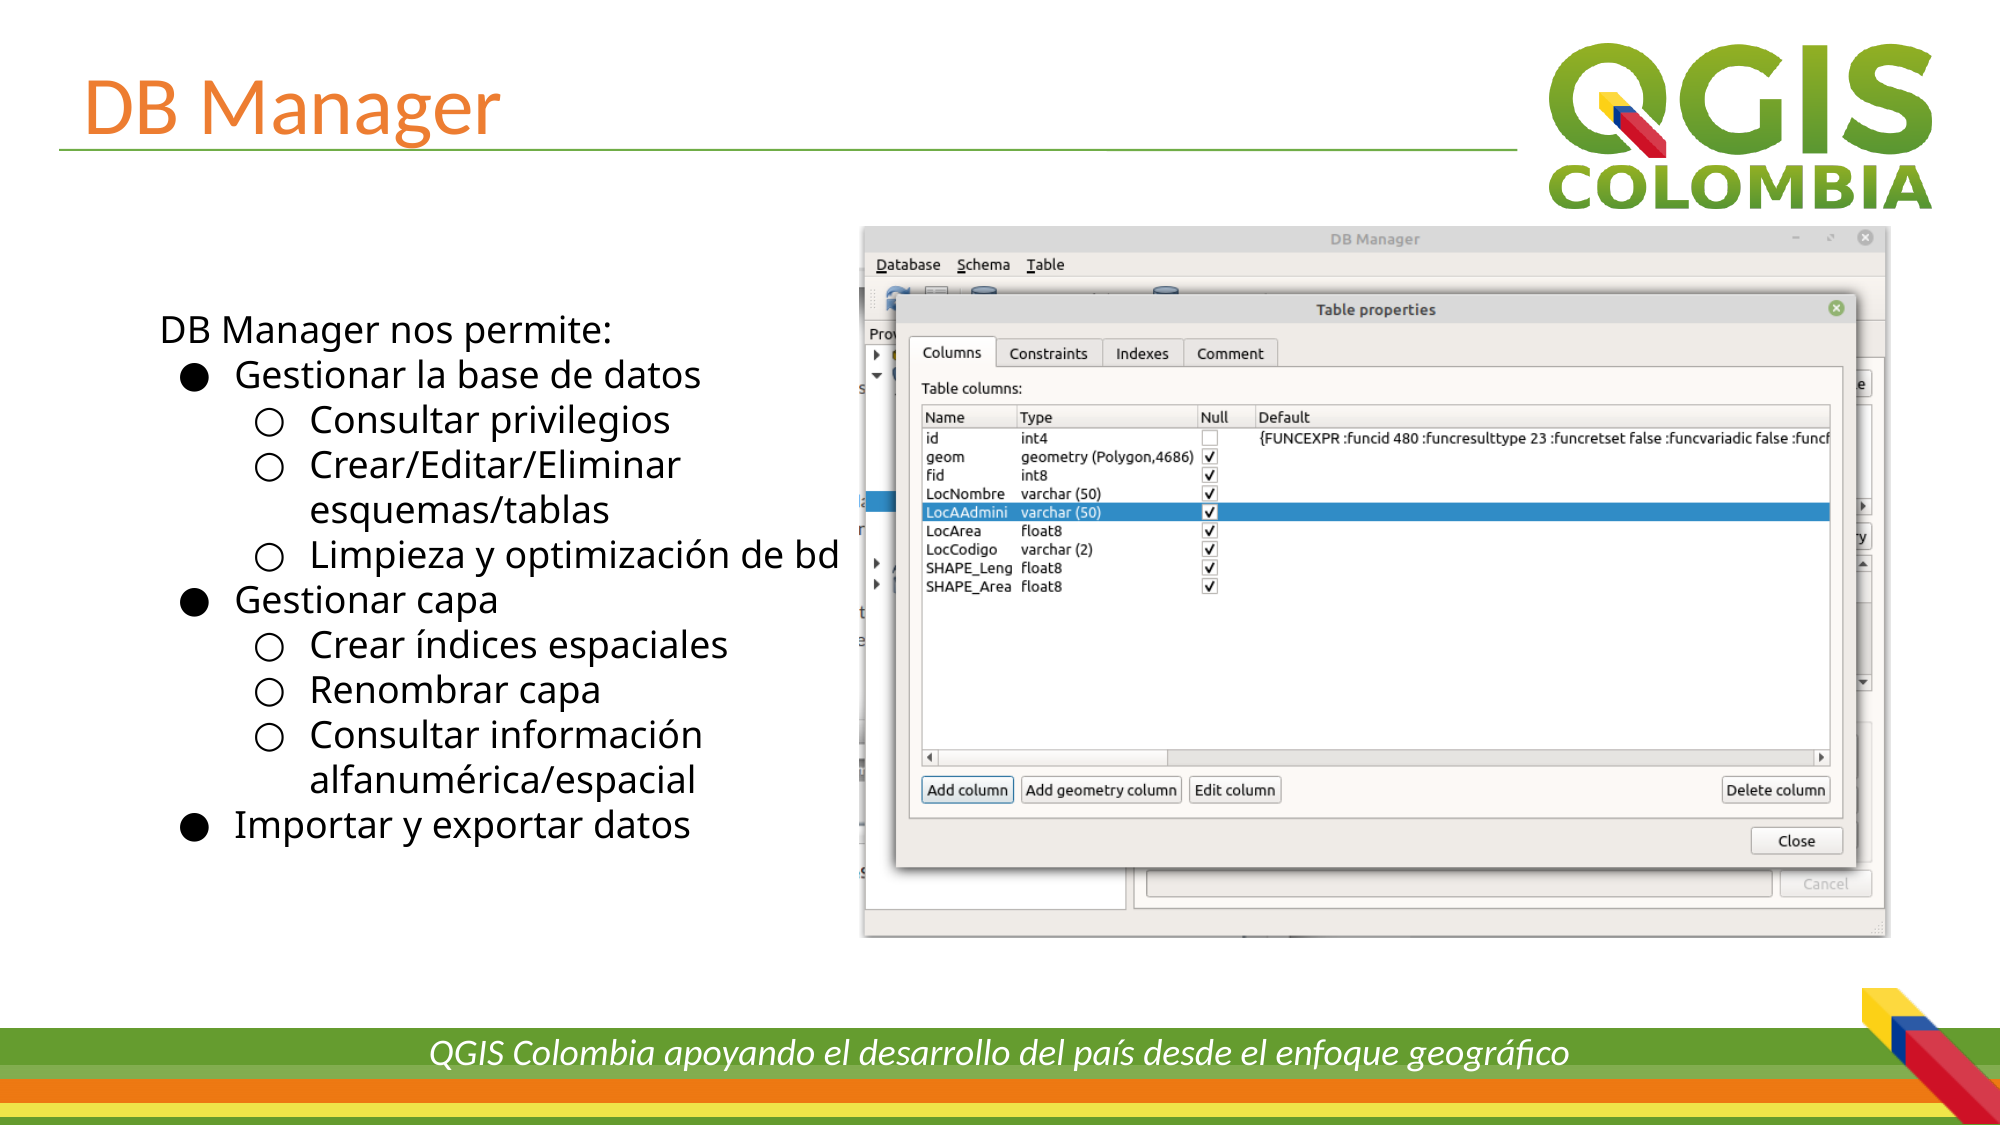

DB Manager
DB Manager nos permite:
Gestionar la base de datos
Consultar privilegios
Crear/Editar/Eliminar esquemas/tablas
Limpieza y optimización de bd
Gestionar capa
Crear índices espaciales
Renombrar capa
Consultar información alfanumérica/espacial
Importar y exportar datos